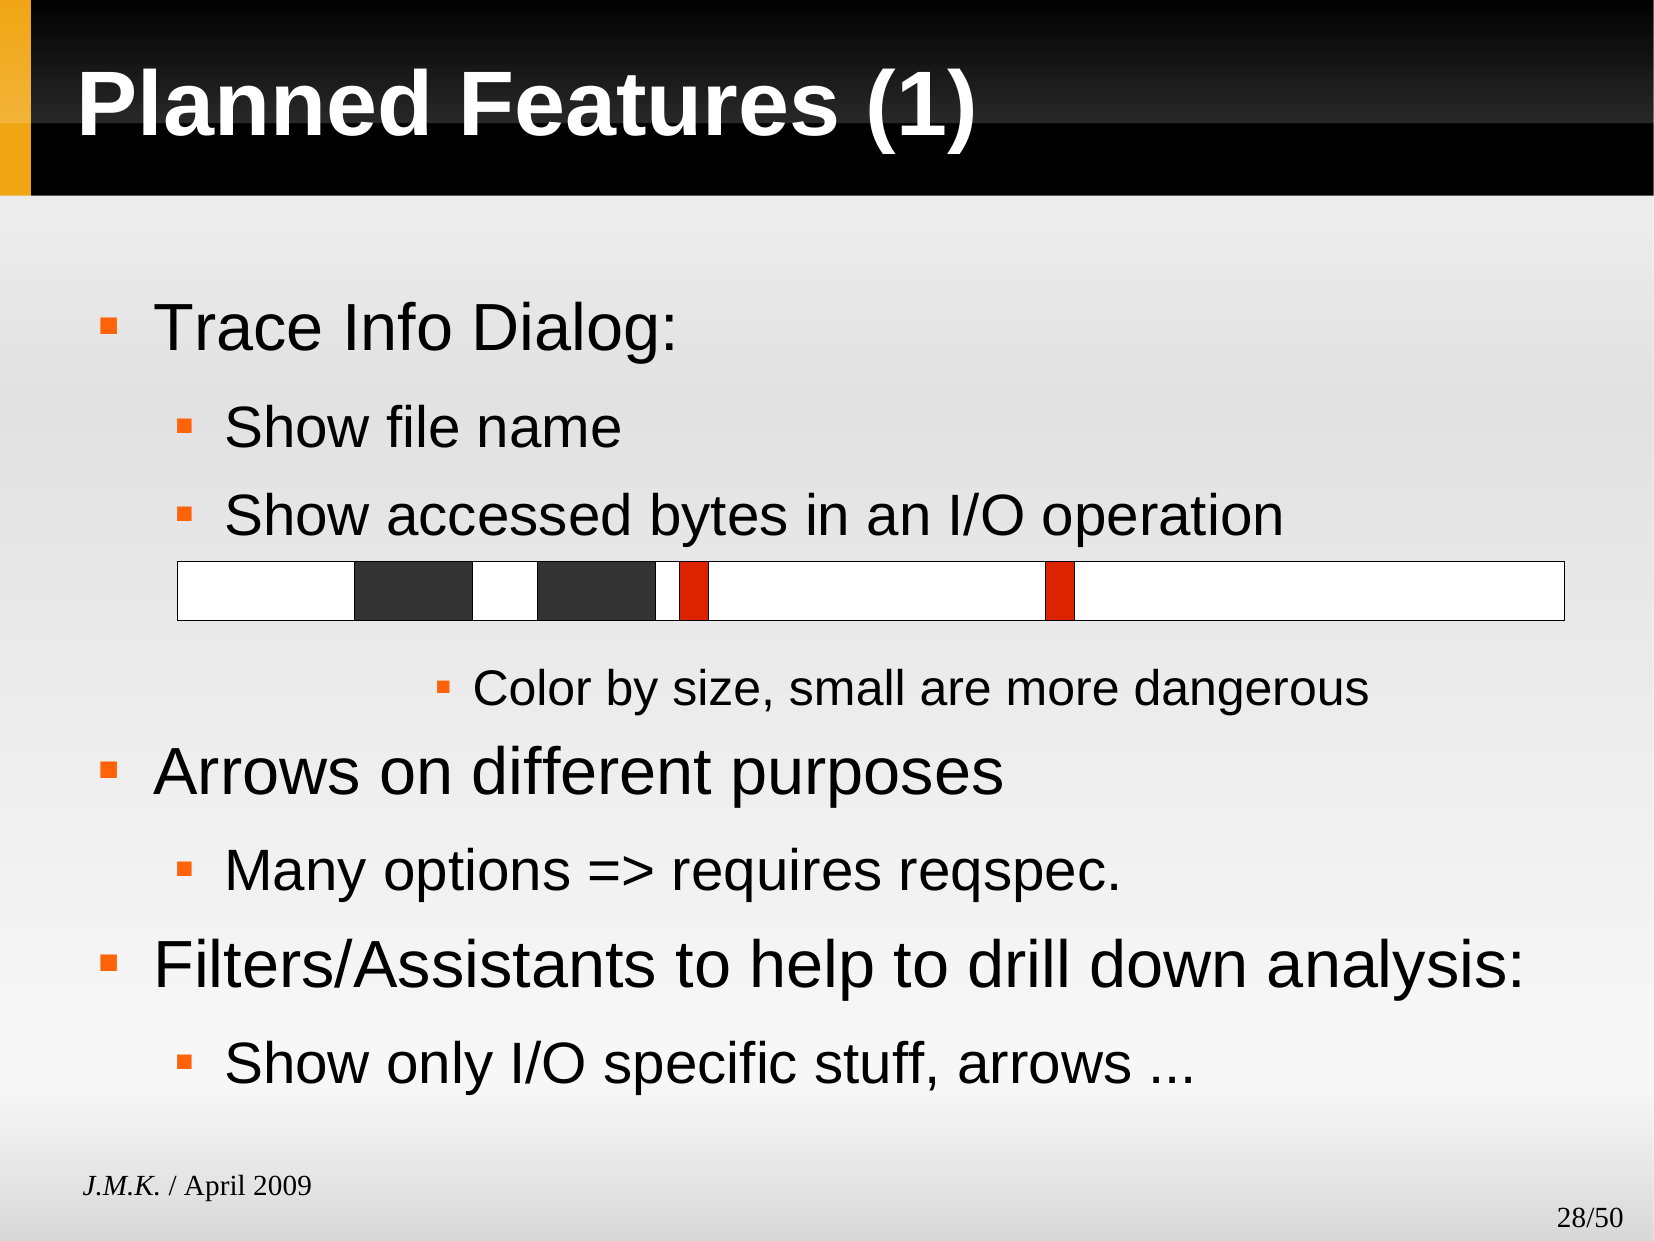

# Planned Features (1)
Trace Info Dialog:
Show file name
Show accessed bytes in an I/O operation
Color by size, small are more dangerous
Arrows on different purposes
Many options => requires reqspec.
Filters/Assistants to help to drill down analysis:
Show only I/O specific stuff, arrows ...